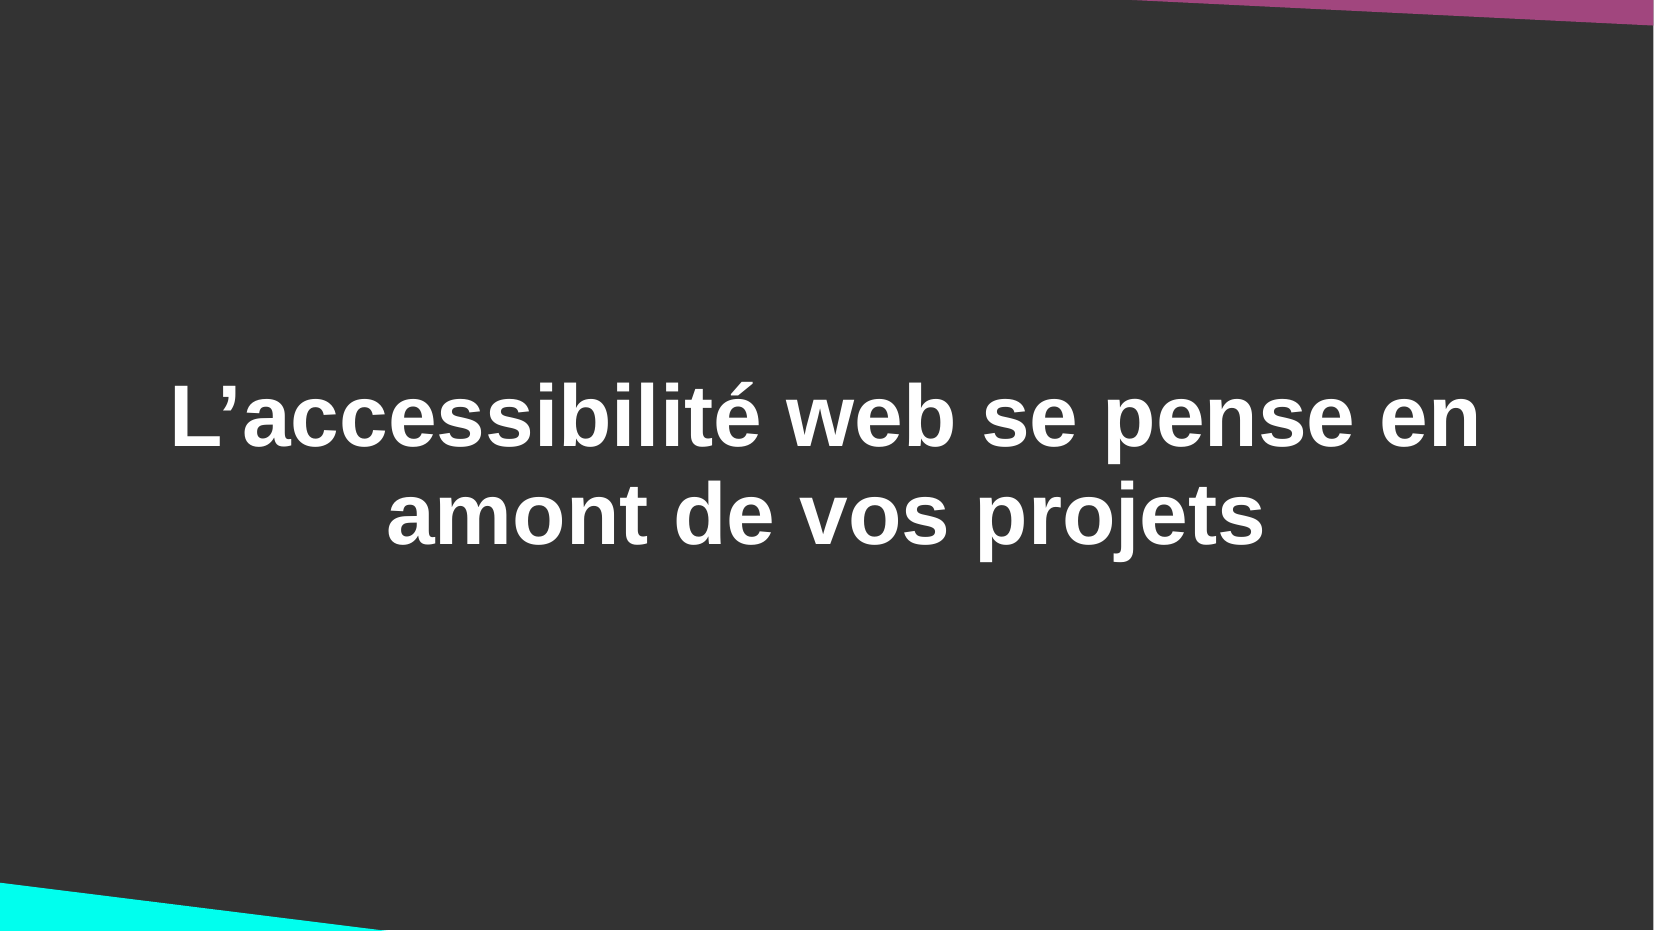

# L’accessibilité web se pense en amont de vos projets